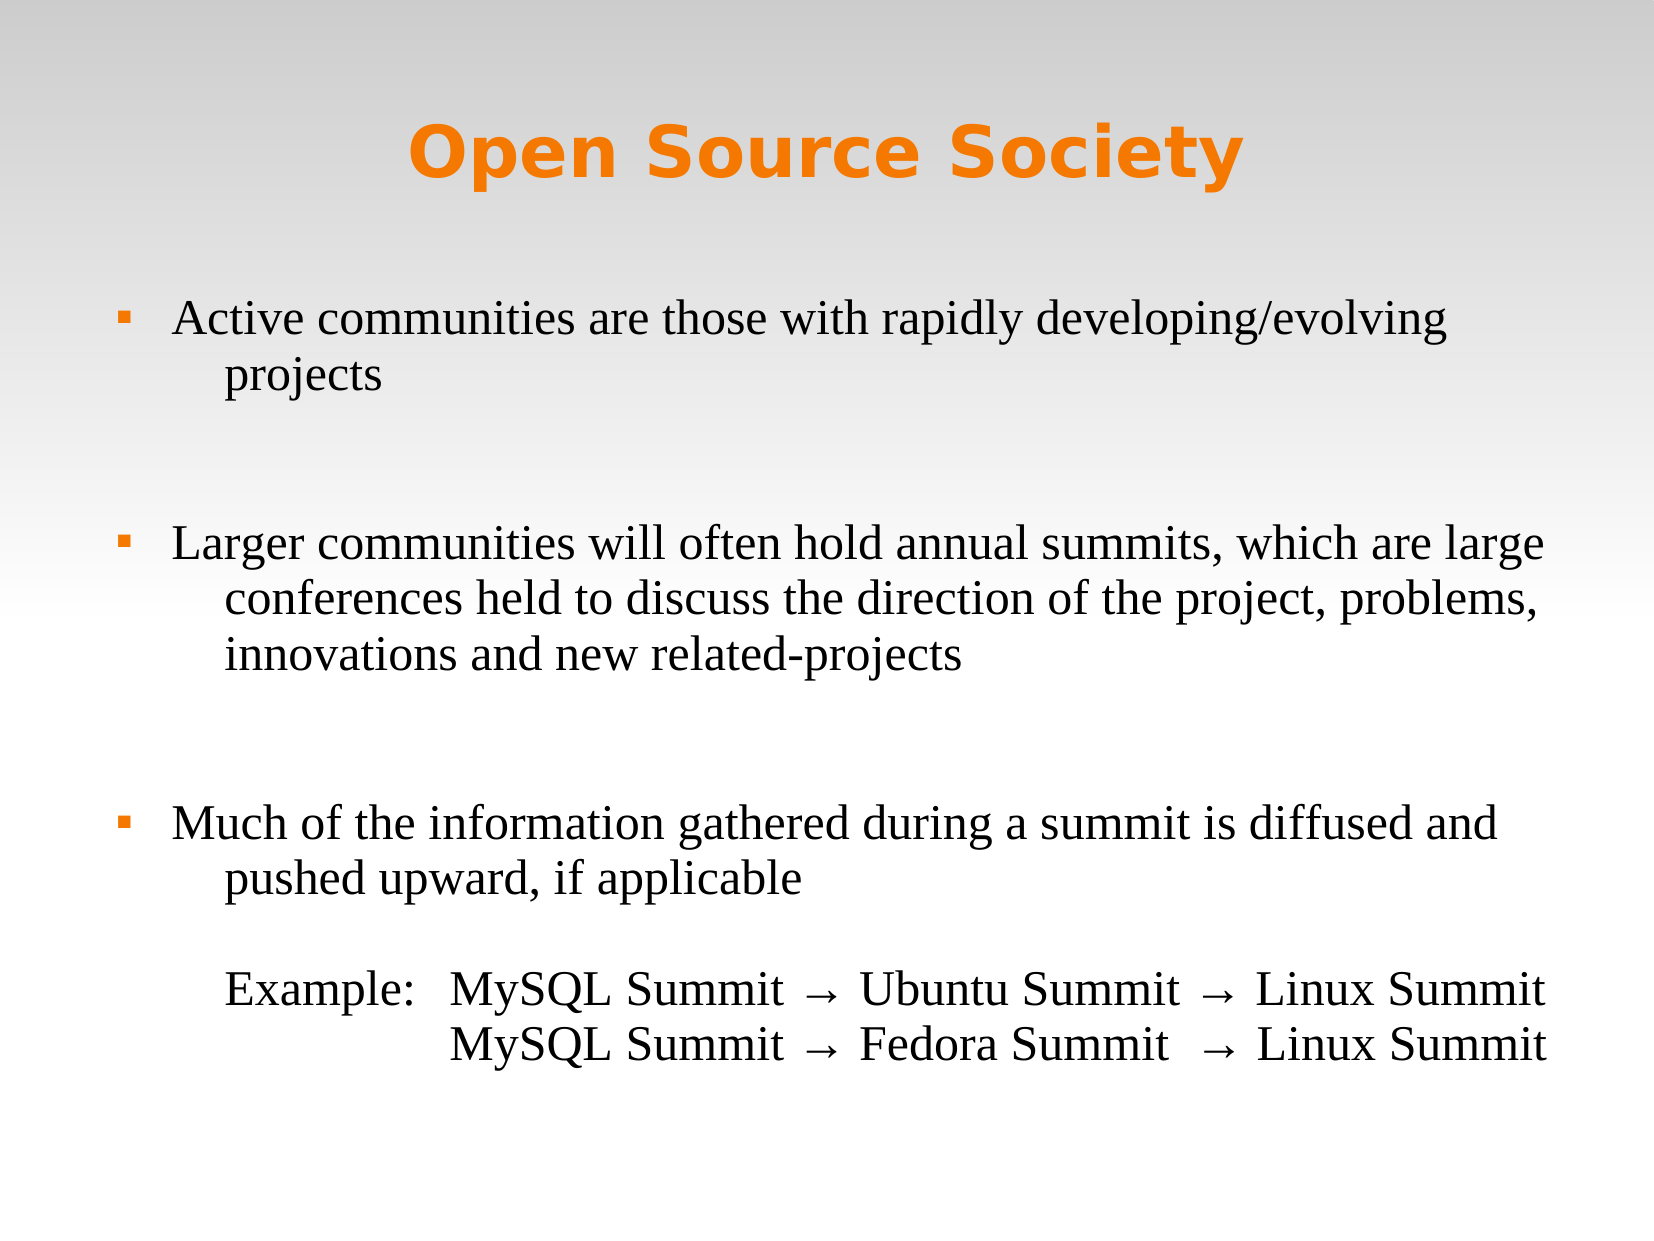

# Open Source Society
Active communities are those with rapidly developing/evolving projects
Larger communities will often hold annual summits, which are large conferences held to discuss the direction of the project, problems, innovations and new related-projects
Much of the information gathered during a summit is diffused and pushed upward, if applicable
Example: 	MySQL Summit → Ubuntu Summit → Linux Summit
			MySQL Summit → Fedora Summit → Linux Summit